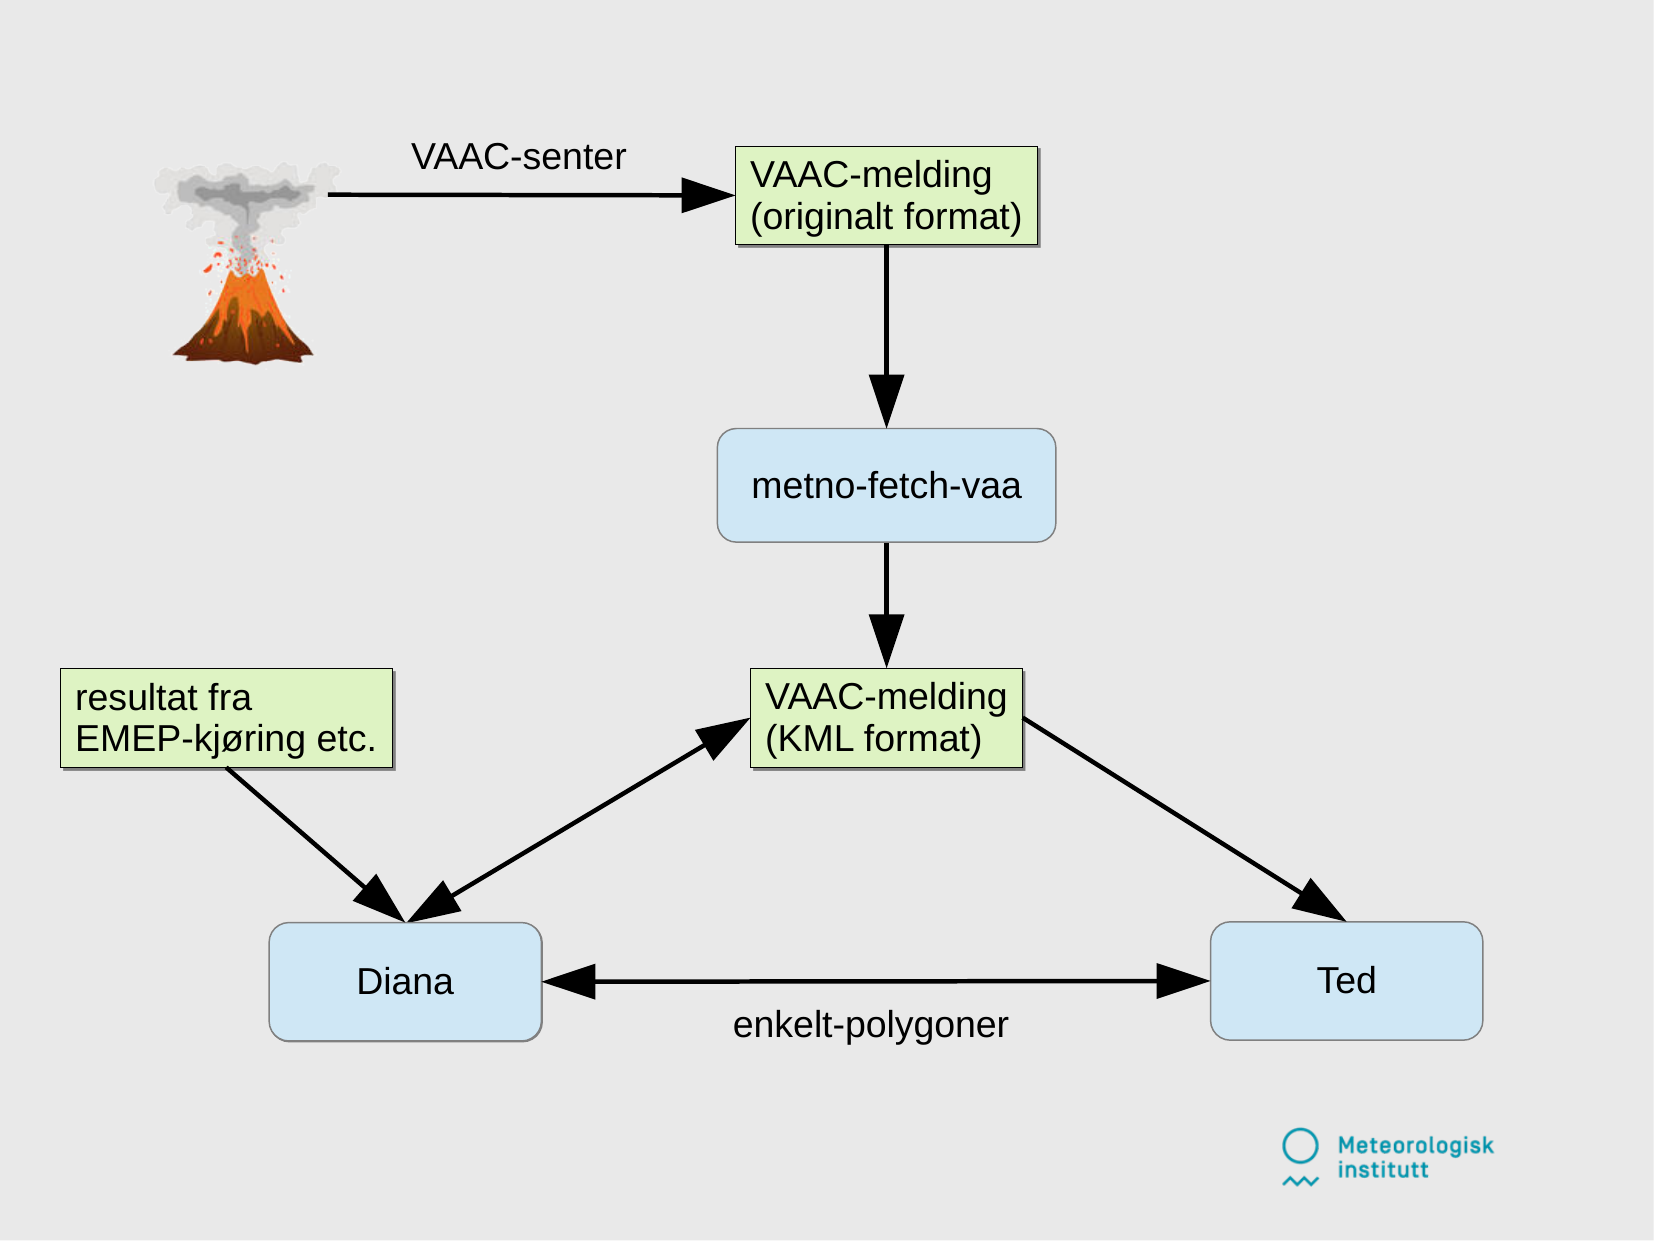

VAAC-senter
VAAC-melding
(originalt format)
metno-fetch-vaa
VAAC-melding
(KML format)
resultat fra
EMEP-kjøring etc.
Ted
Diana
Diana
enkelt-polygoner